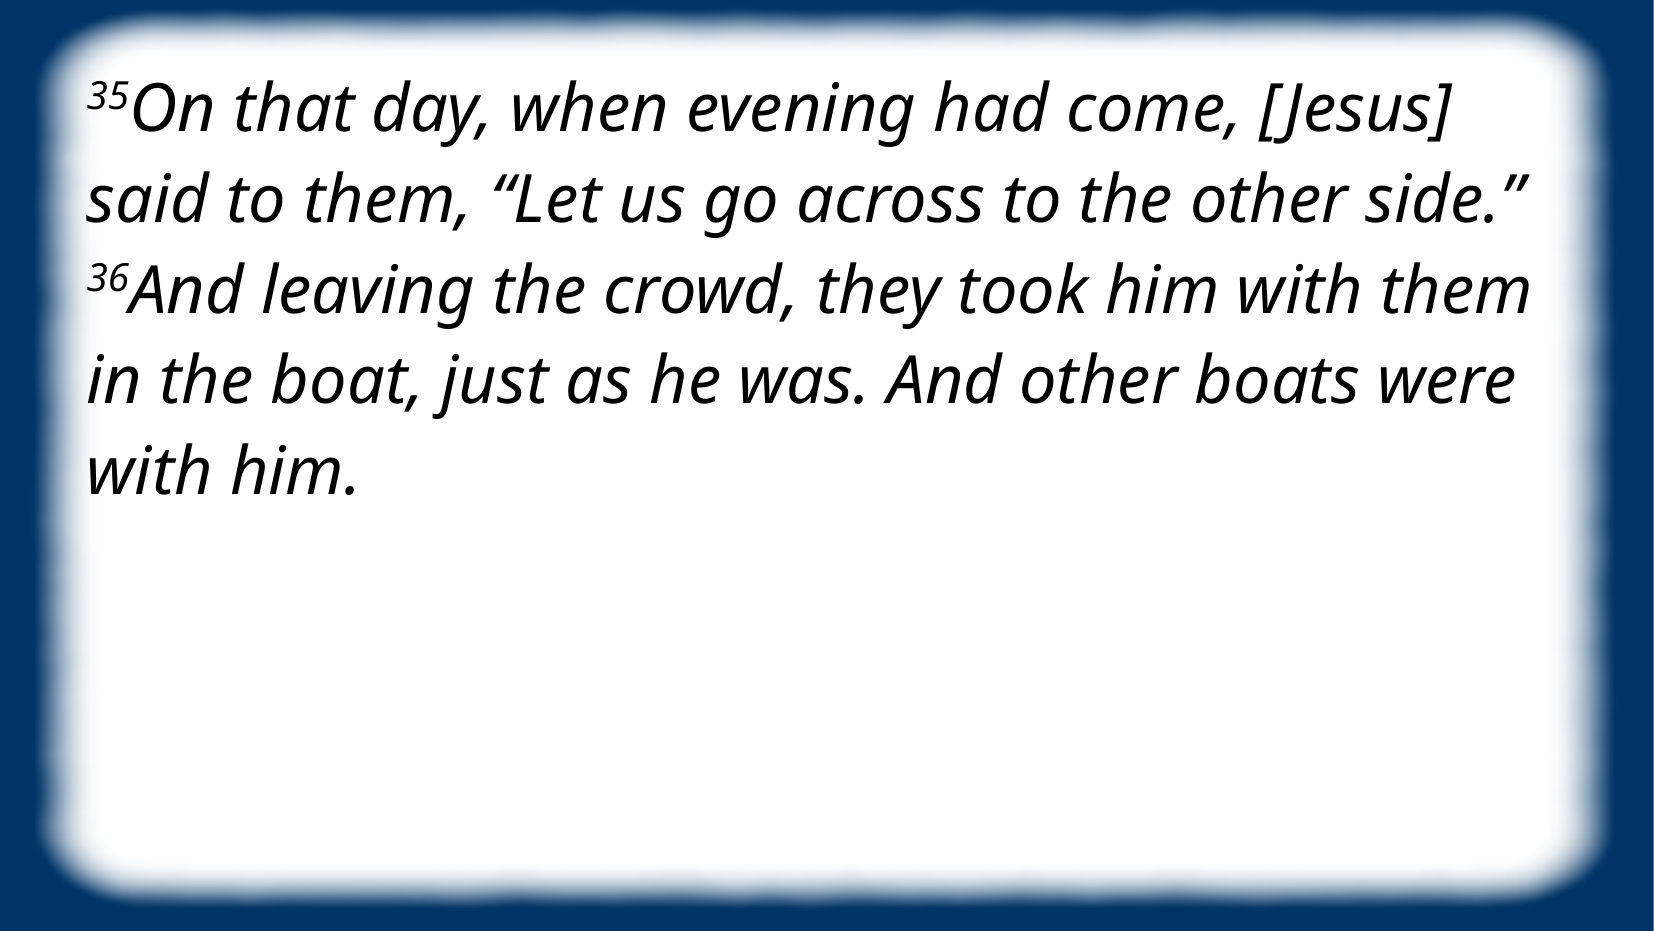

35On that day, when evening had come, [Jesus] said to them, “Let us go across to the other side.”
36And leaving the crowd, they took him with them in the boat, just as he was. And other boats were with him.